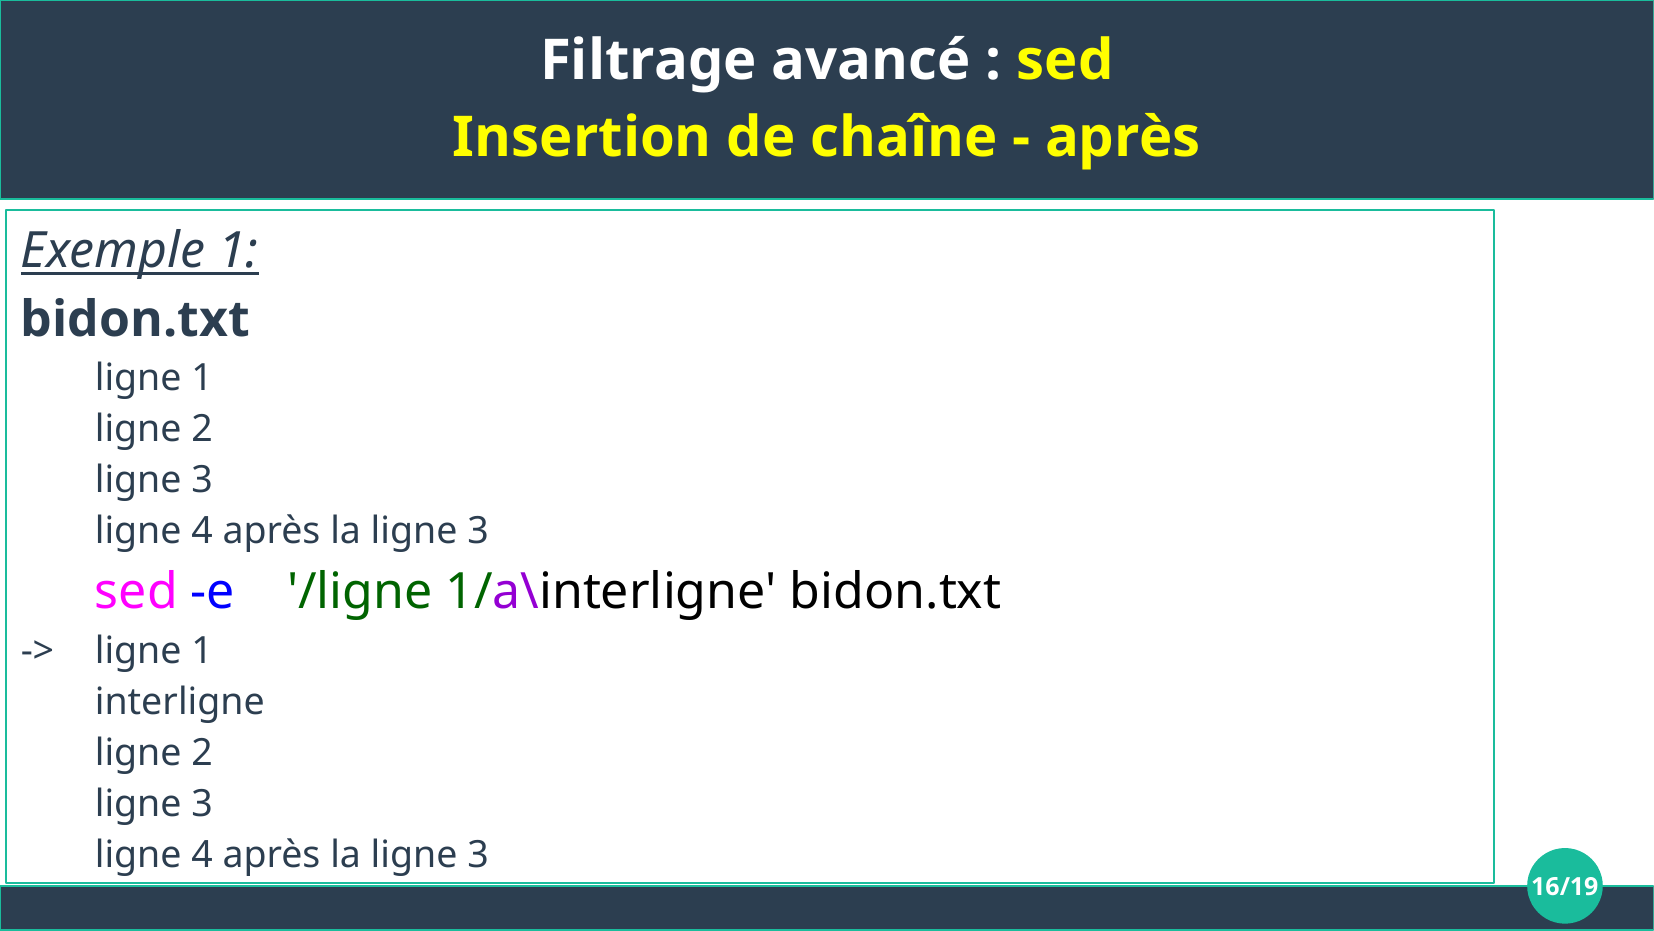

# Filtrage avancé : sed Insertion de chaîne - après
Exemple 1:
bidon.txt
	ligne 1
	ligne 2
	ligne 3
	ligne 4 après la ligne 3
	sed -e '/ligne 1/a\interligne' bidon.txt
->	ligne 1
	interligne
	ligne 2
	ligne 3
	ligne 4 après la ligne 3
16